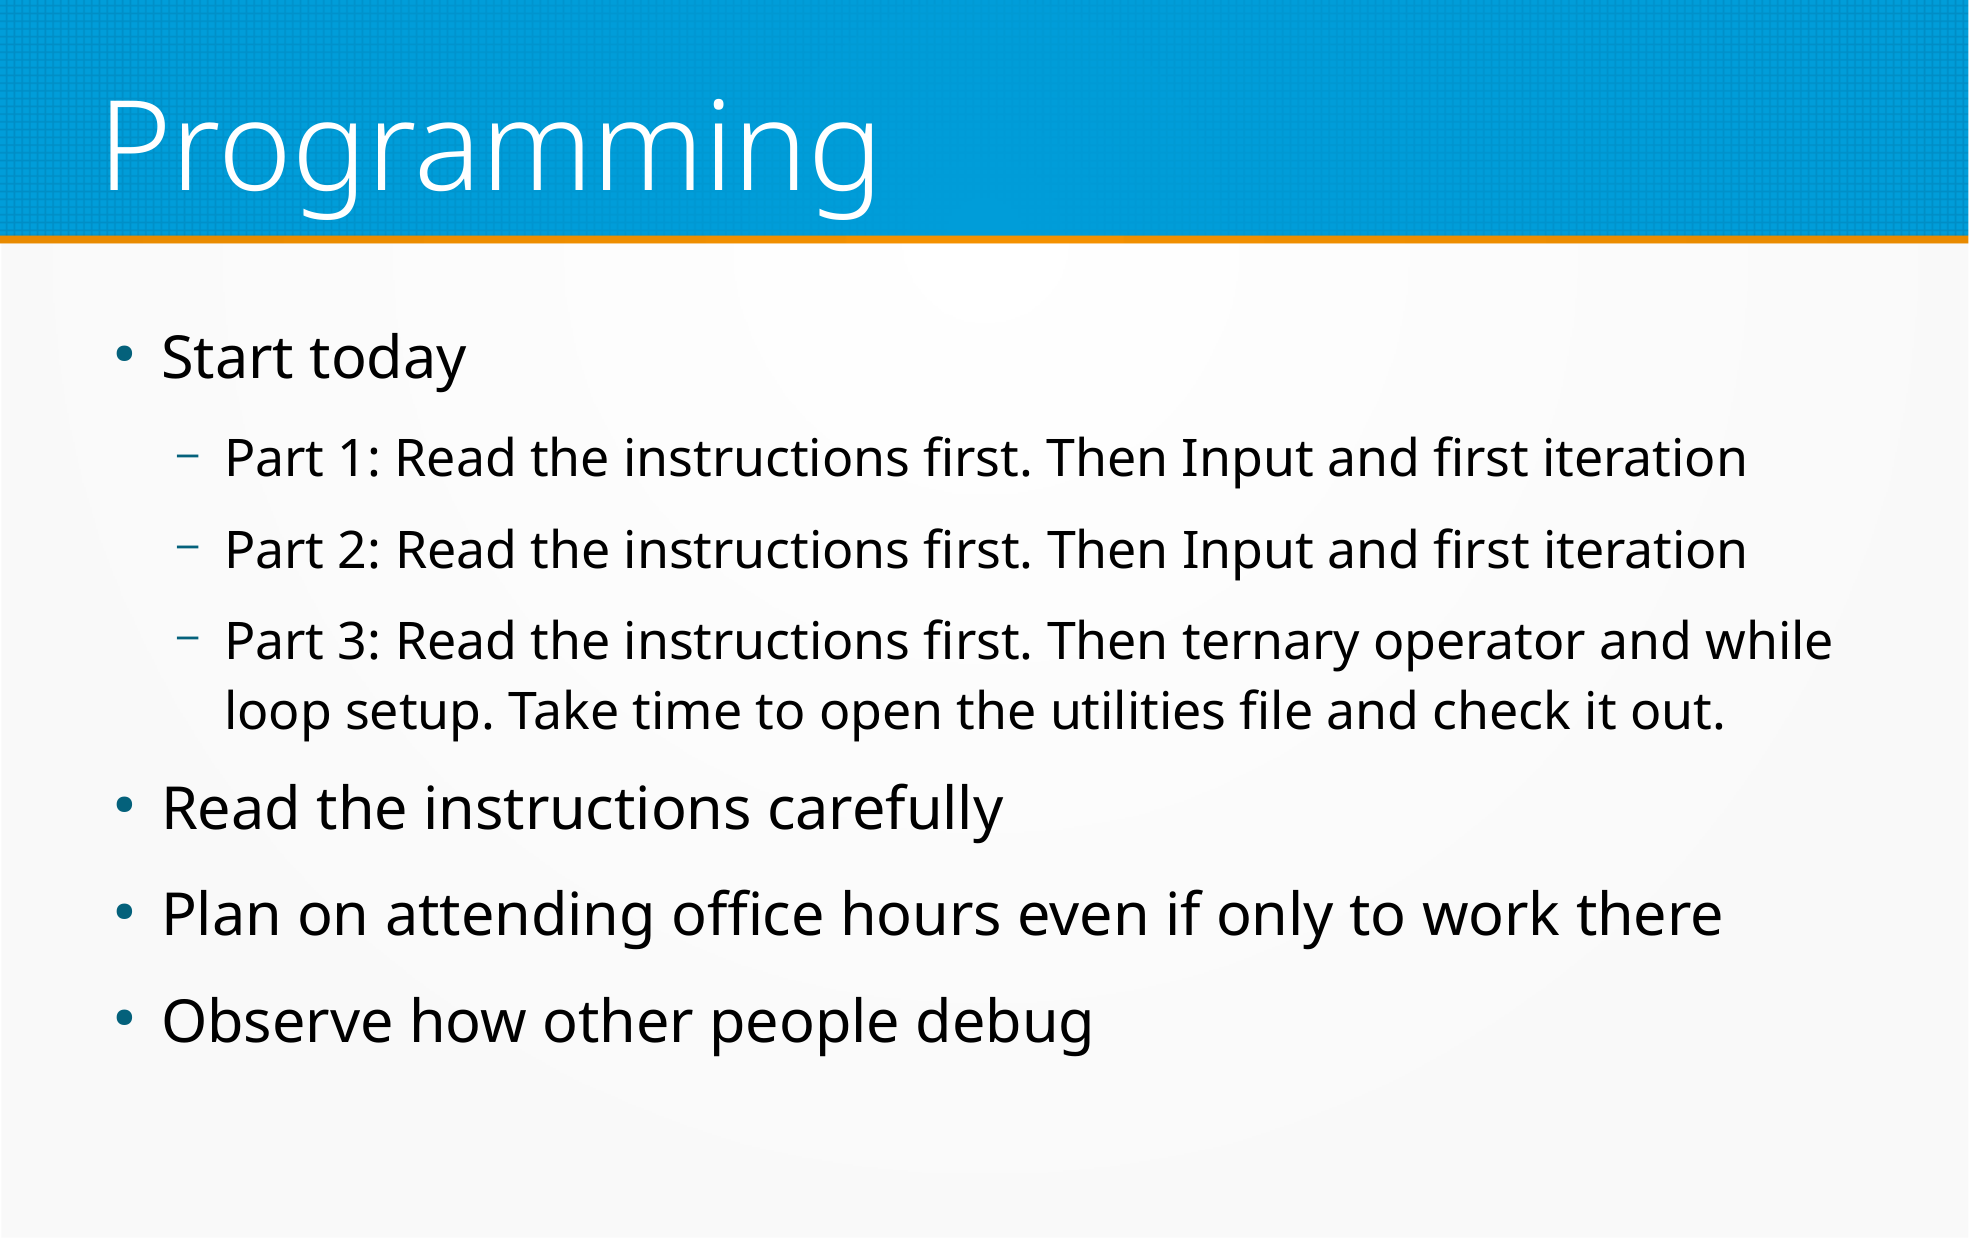

# Programming
Start today
Part 1: Read the instructions first. Then Input and first iteration
Part 2: Read the instructions first. Then Input and first iteration
Part 3: Read the instructions first. Then ternary operator and while loop setup. Take time to open the utilities file and check it out.
Read the instructions carefully
Plan on attending office hours even if only to work there
Observe how other people debug